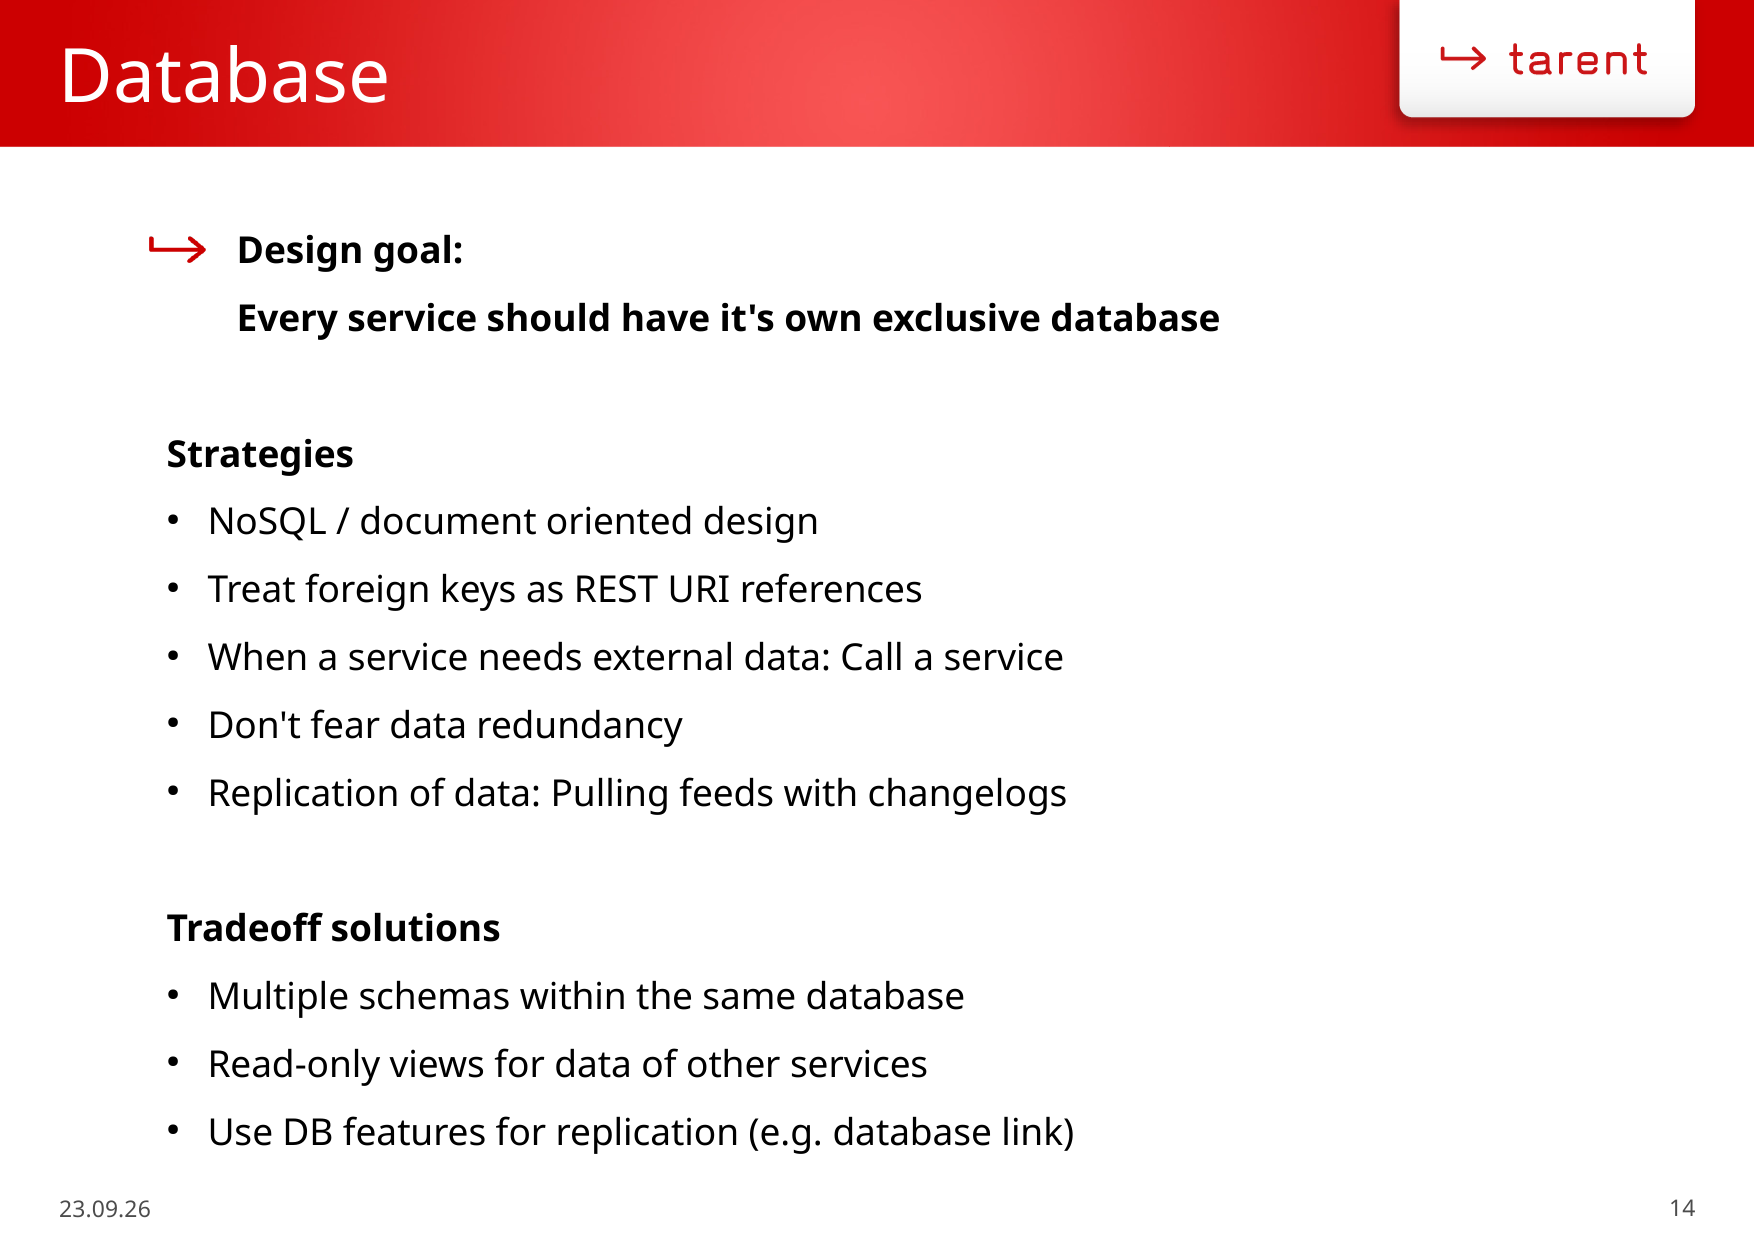

# Database
Design goal:
Every service should have it's own exclusive database
Strategies
NoSQL / document oriented design
Treat foreign keys as REST URI references
When a service needs external data: Call a service
Don't fear data redundancy
Replication of data: Pulling feeds with changelogs
Tradeoff solutions
Multiple schemas within the same database
Read-only views for data of other services
Use DB features for replication (e.g. database link)